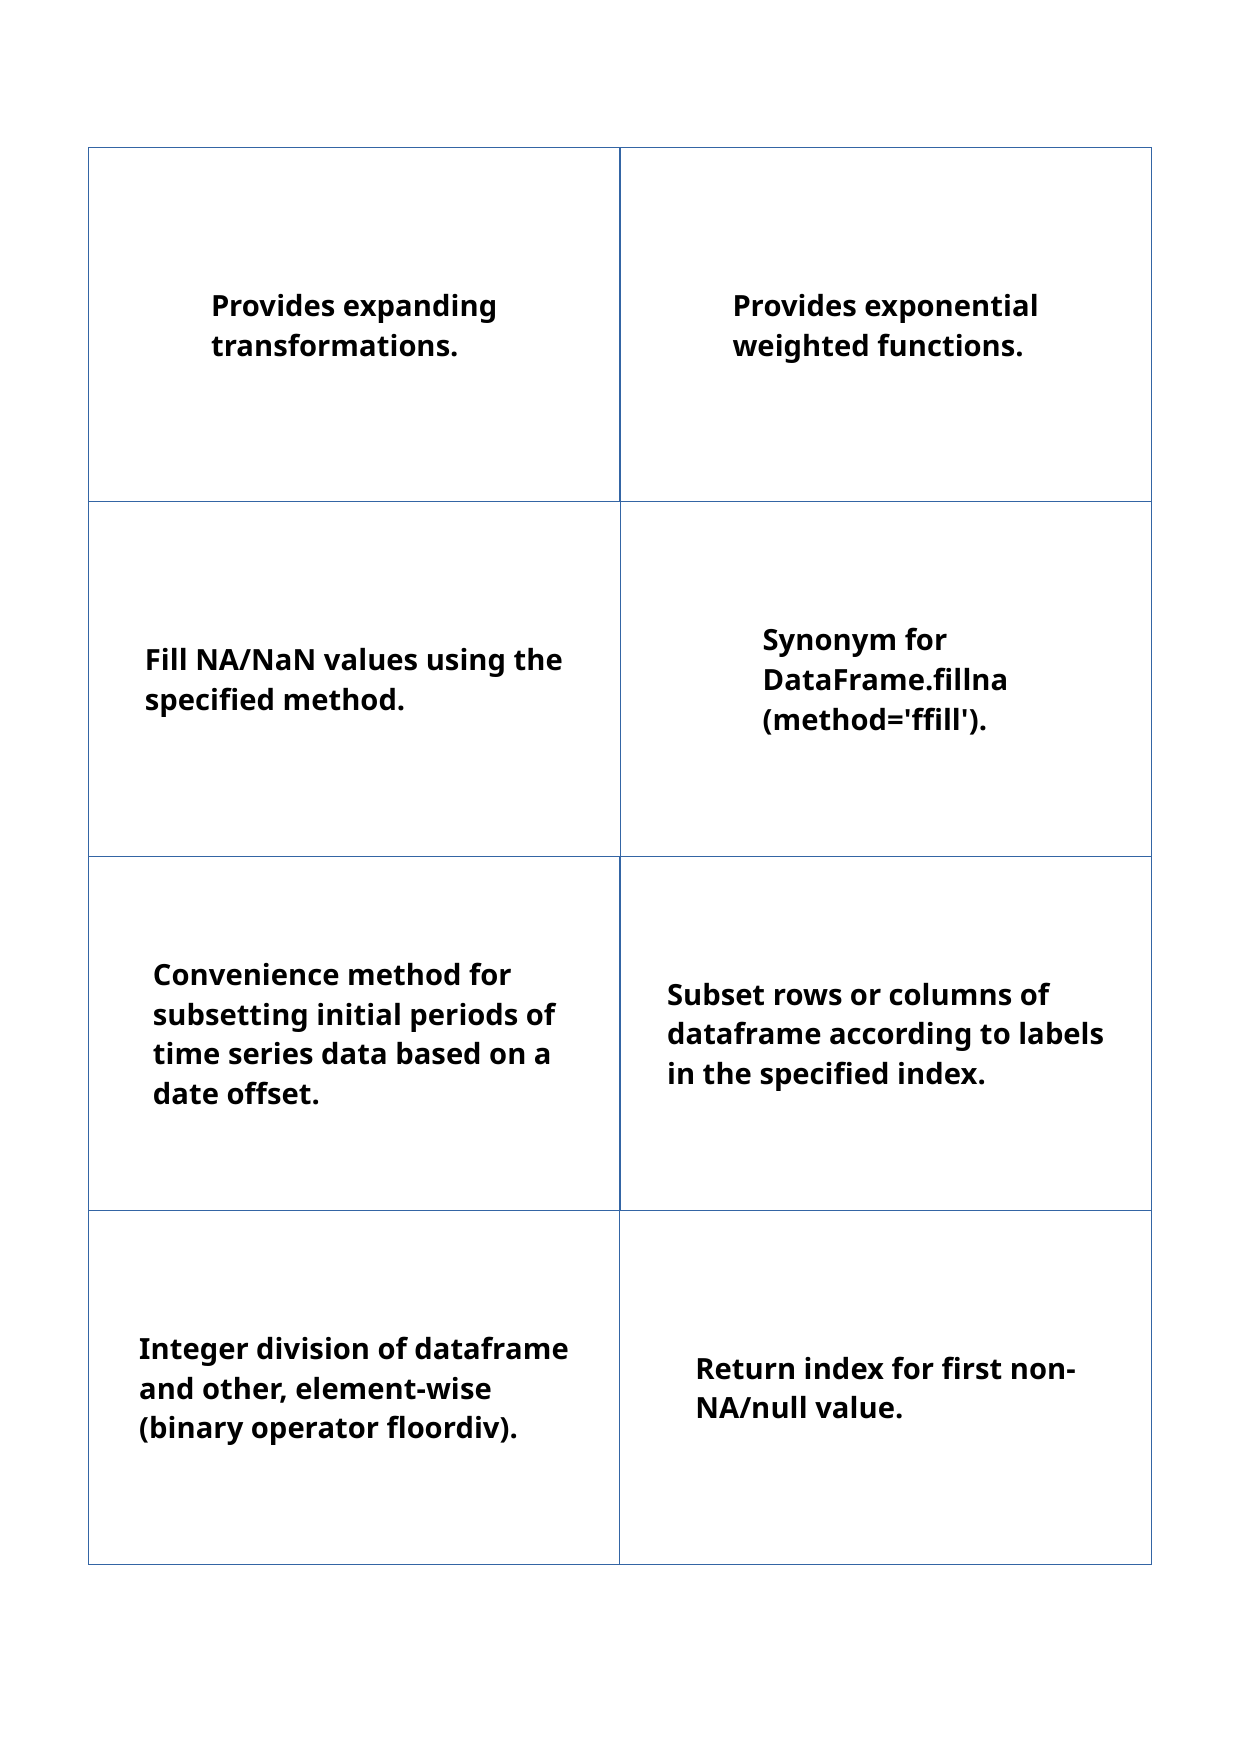

Provides expanding
transformations.
Provides exponential
weighted functions.
Fill NA/NaN values using the
specified method.
Synonym for
DataFrame.fillna
(method='ffill').
Convenience method for
subsetting initial periods of
time series data based on a
date offset.
Subset rows or columns of
dataframe according to labels
in the specified index.
Integer division of dataframe
and other, element-wise
(binary operator floordiv).
Return index for first non-
NA/null value.